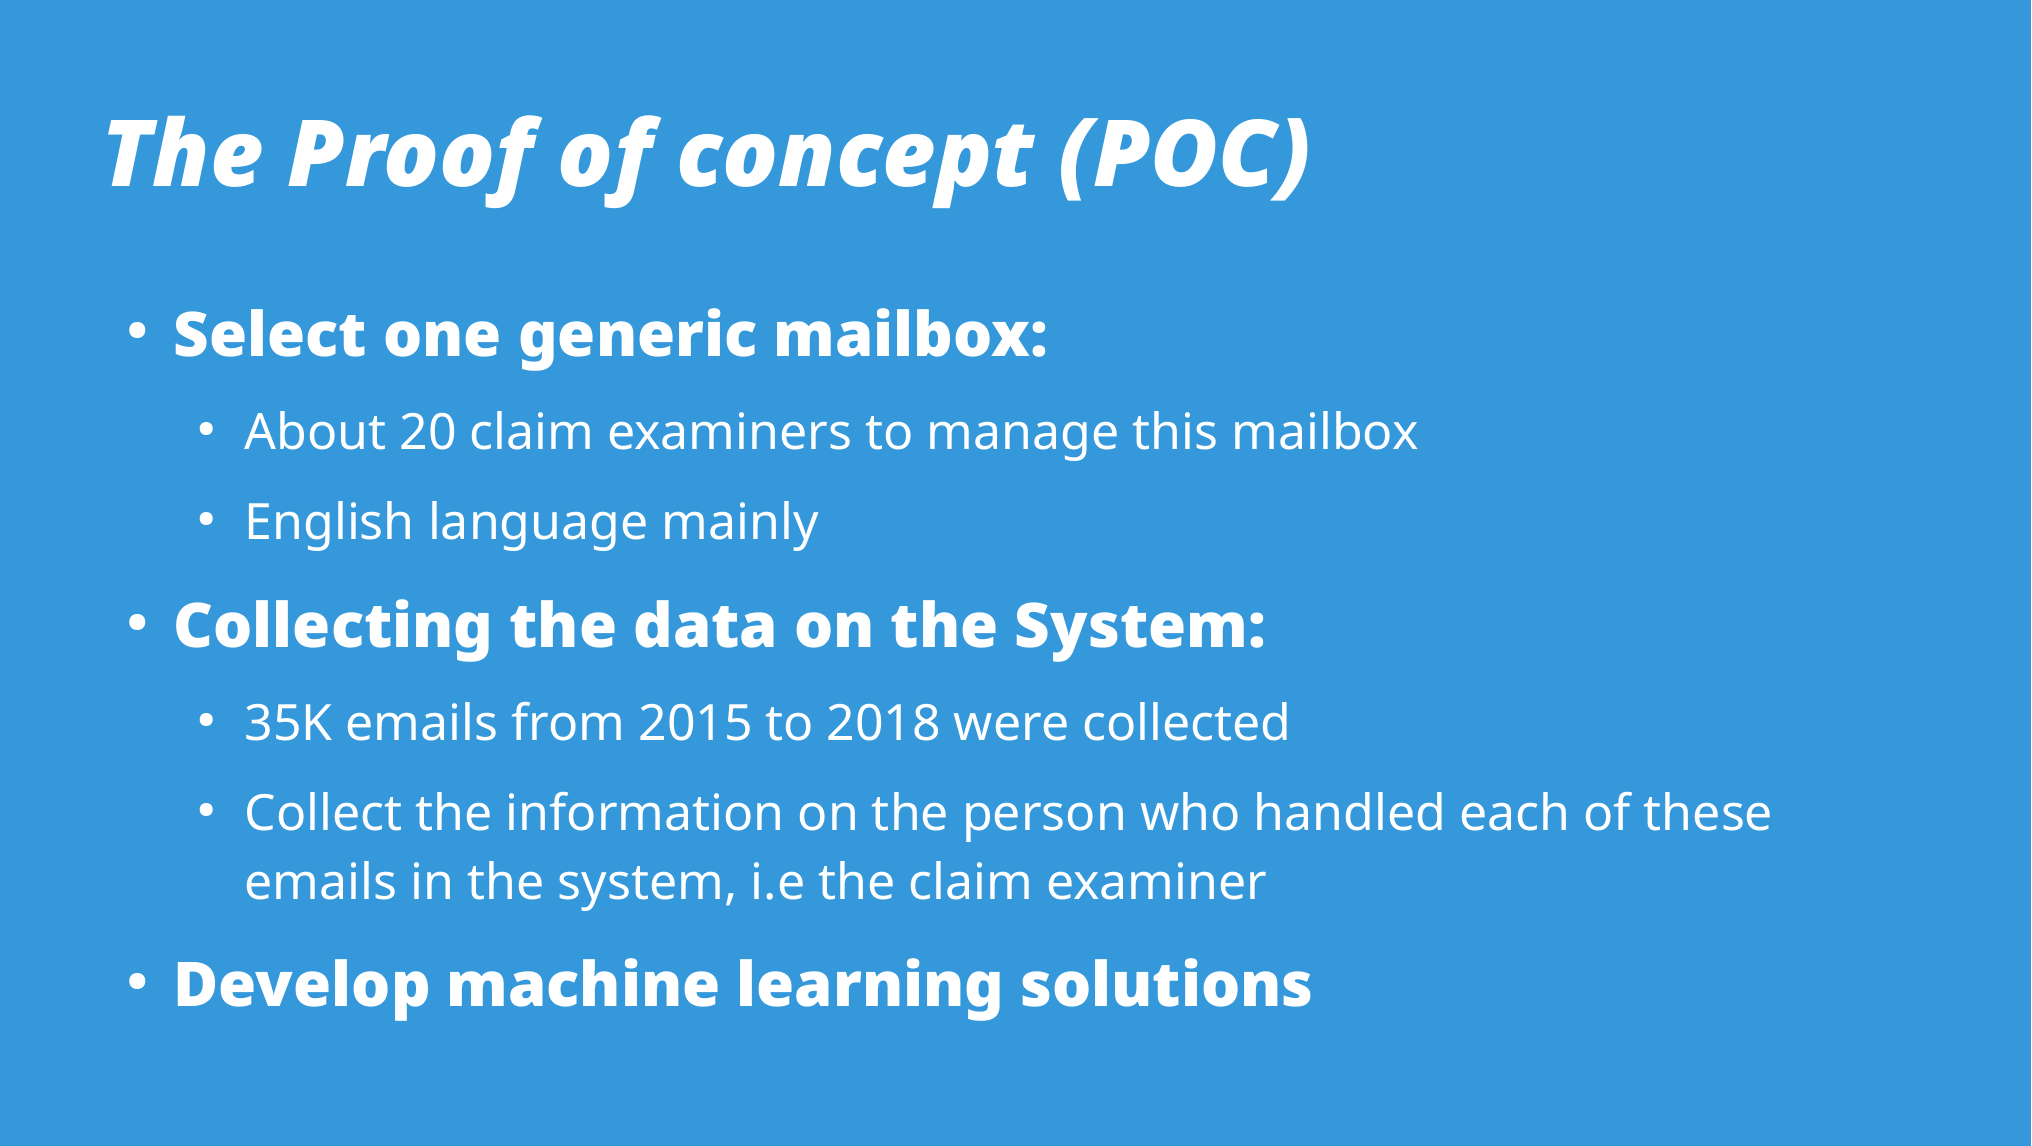

# The Proof of concept (POC)
Select one generic mailbox:
About 20 claim examiners to manage this mailbox
English language mainly
Collecting the data on the System:
35K emails from 2015 to 2018 were collected
Collect the information on the person who handled each of these emails in the system, i.e the claim examiner
Develop machine learning solutions